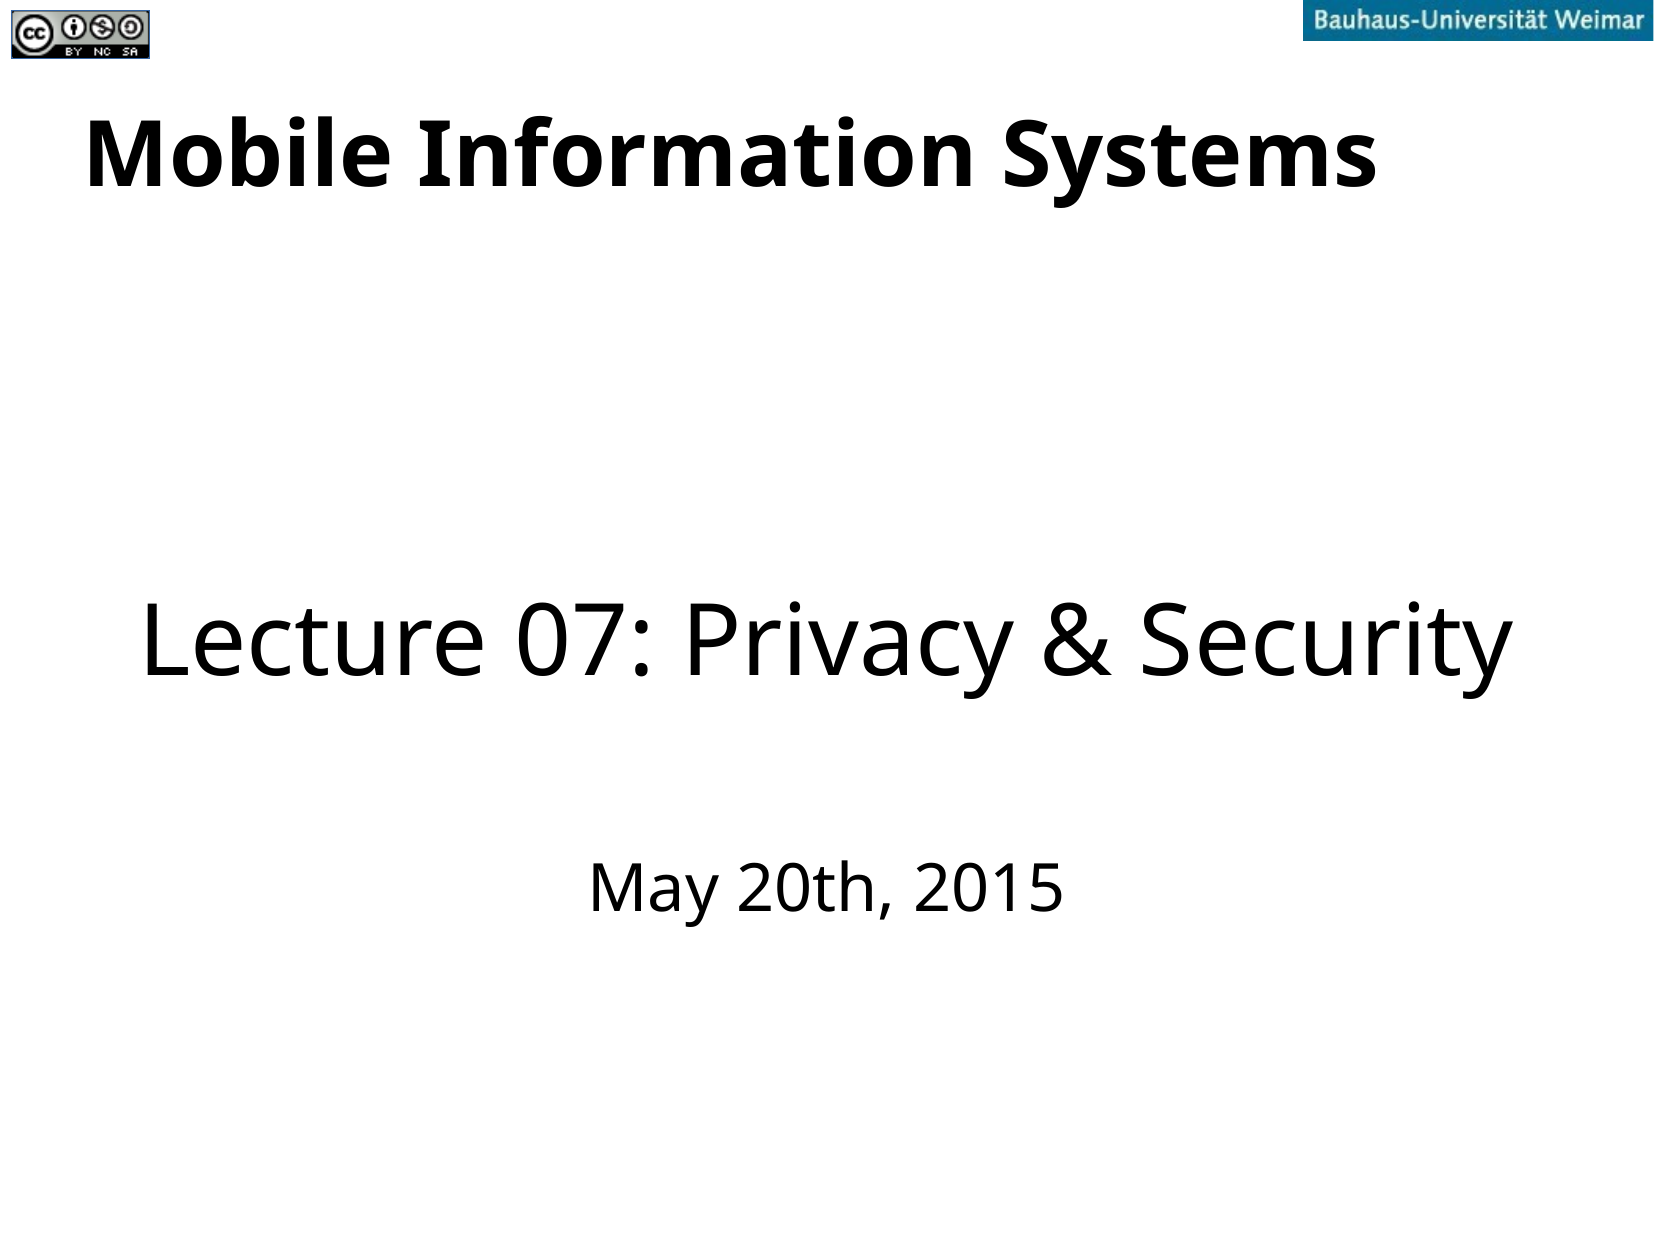

# Mobile Information Systems
Lecture 07: Privacy & Security
May 20th, 2015